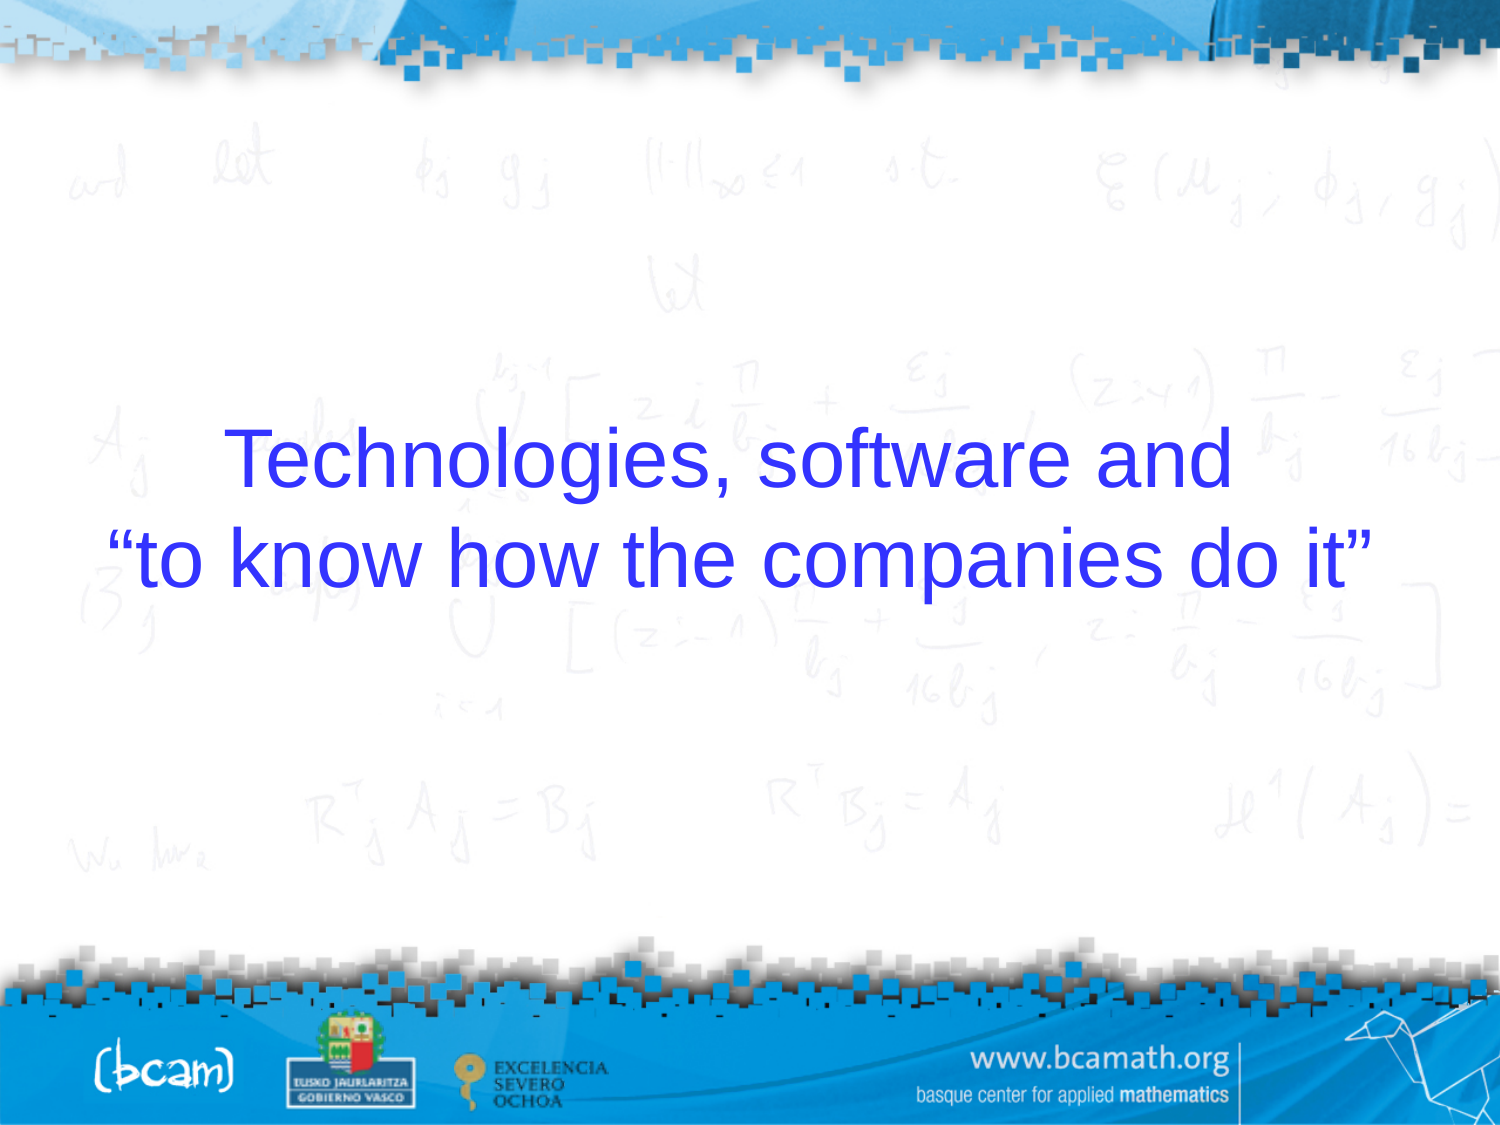

Technologies, software and
“to know how the companies do it”